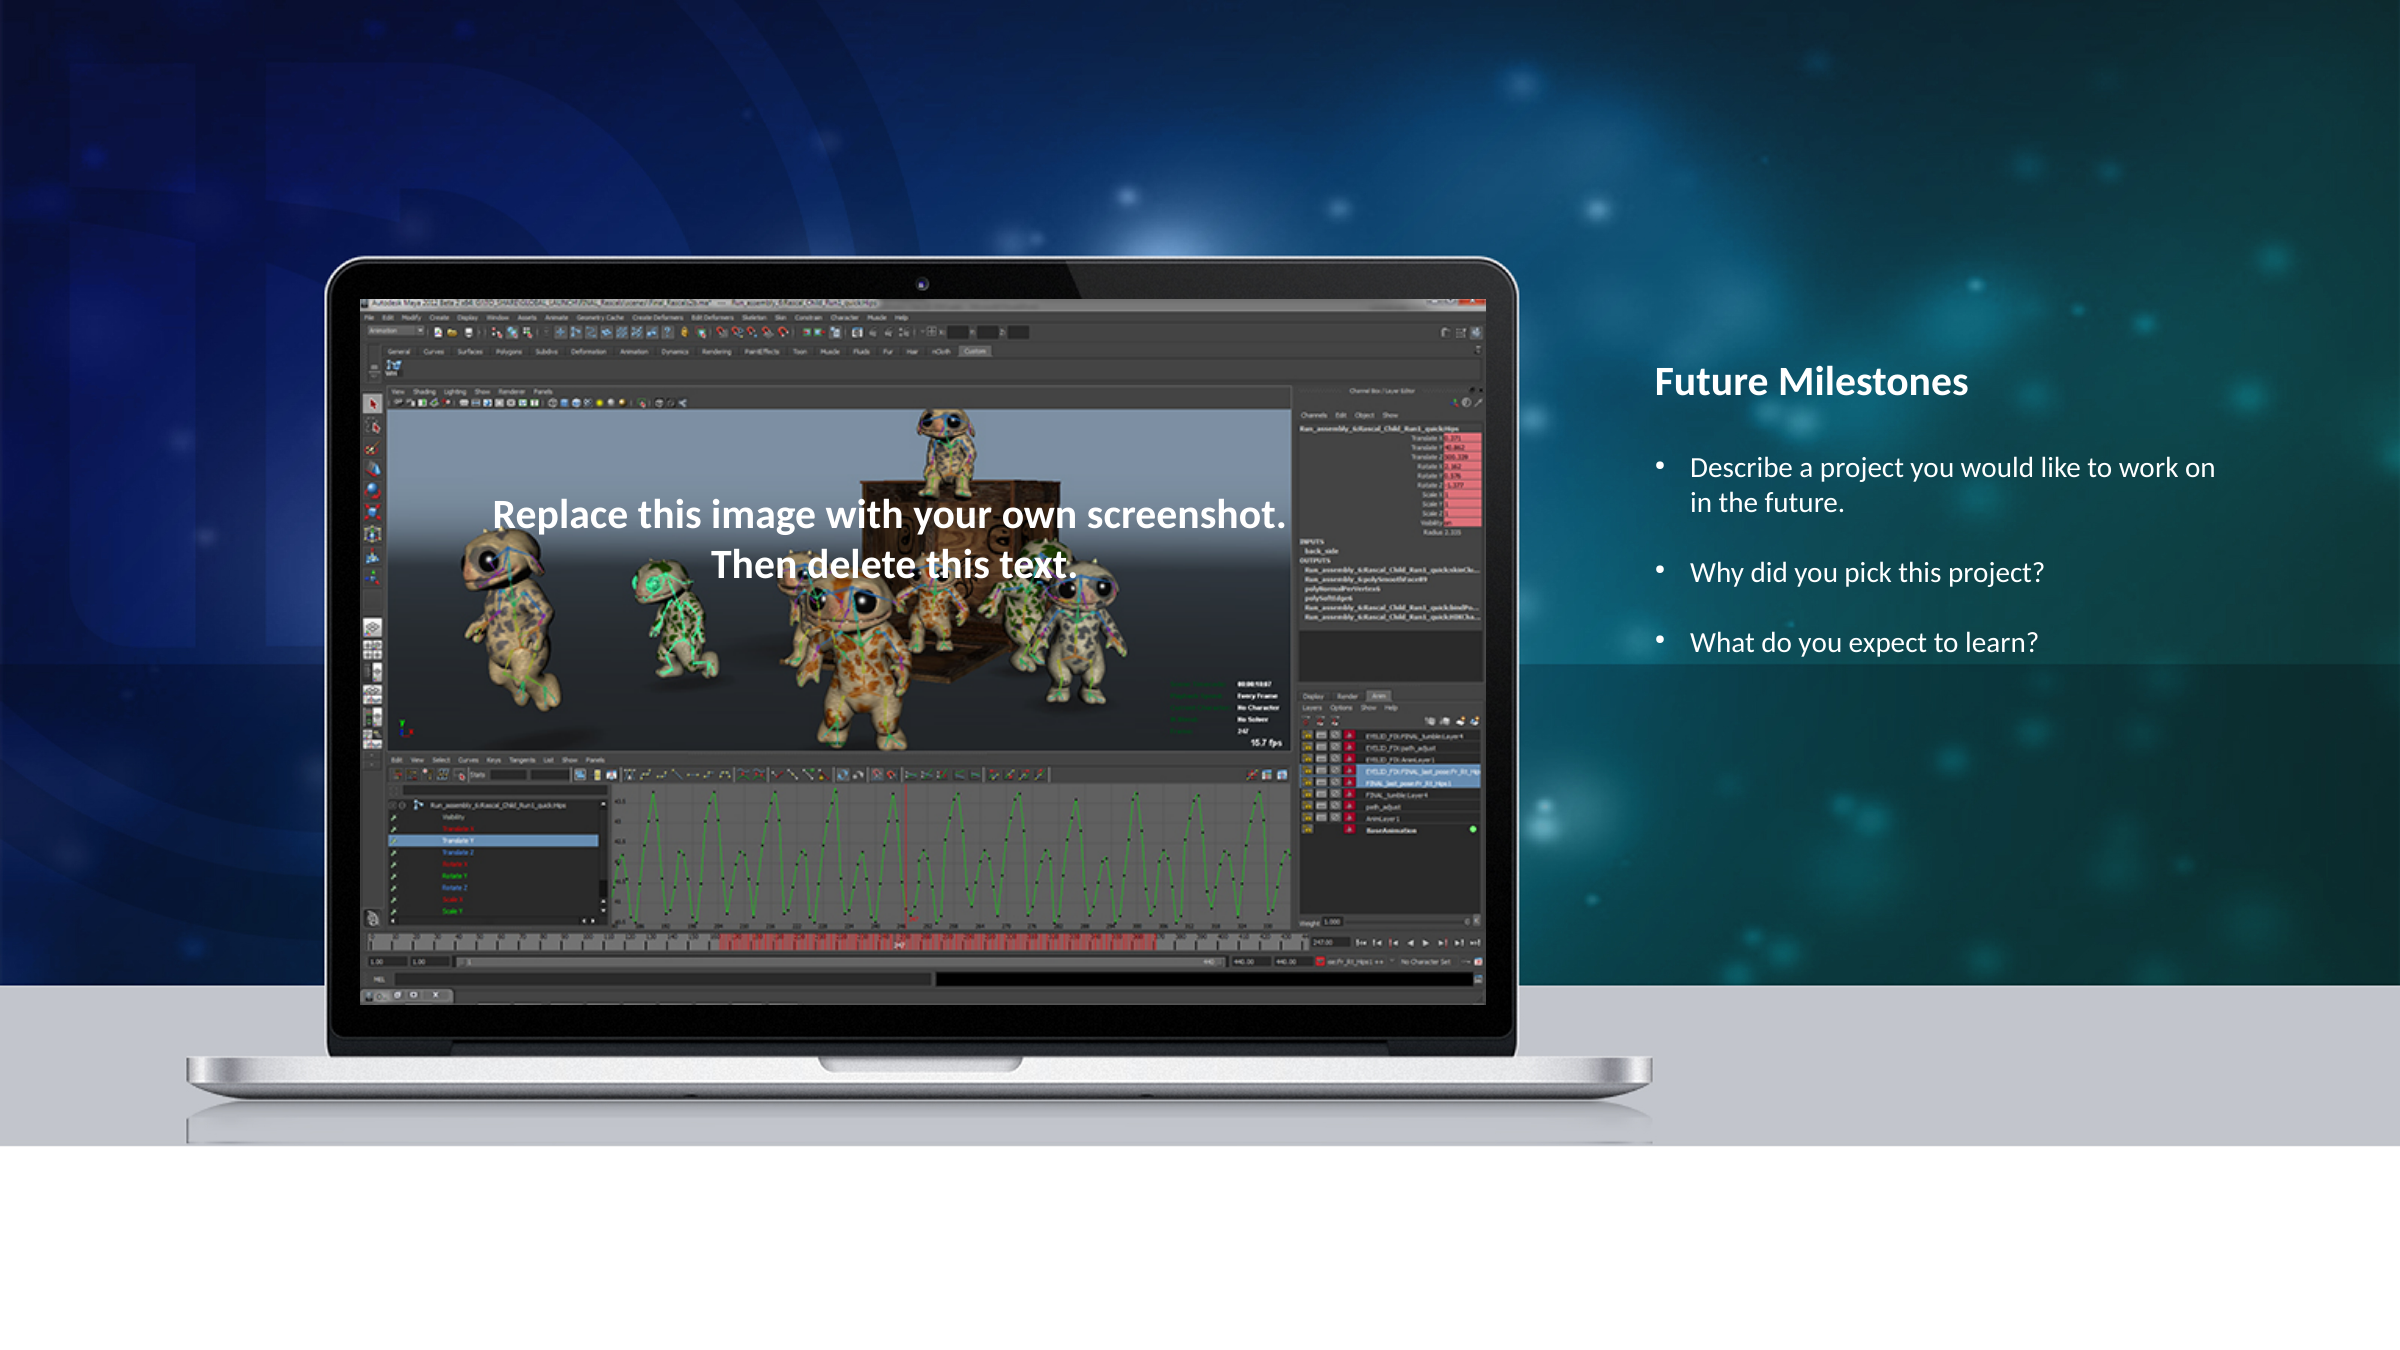

Future Milestones
Describe a project you would like to work on in the future.
Why did you pick this project?
What do you expect to learn?
Replace this image with your own screenshot.
Then delete this text.